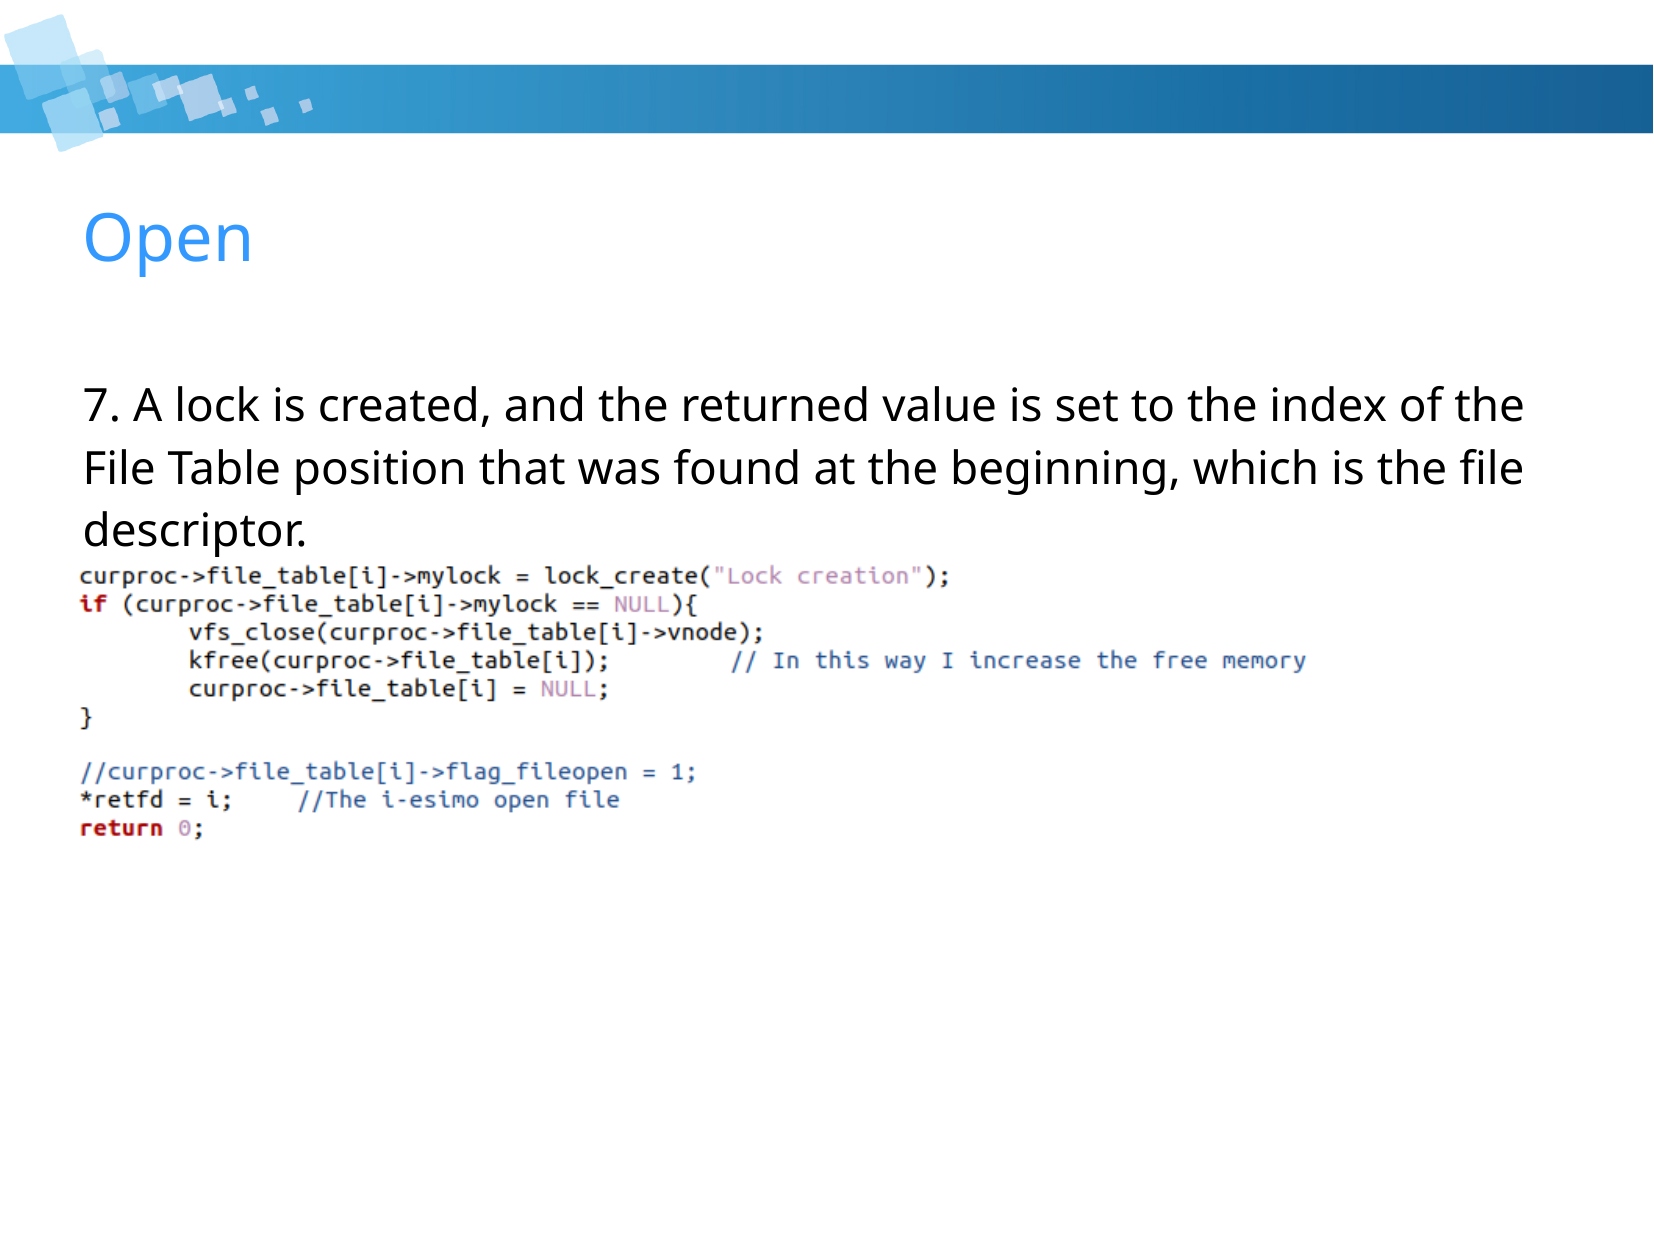

# Open
7. A lock is created, and the returned value is set to the index of the File Table position that was found at the beginning, which is the file descriptor.